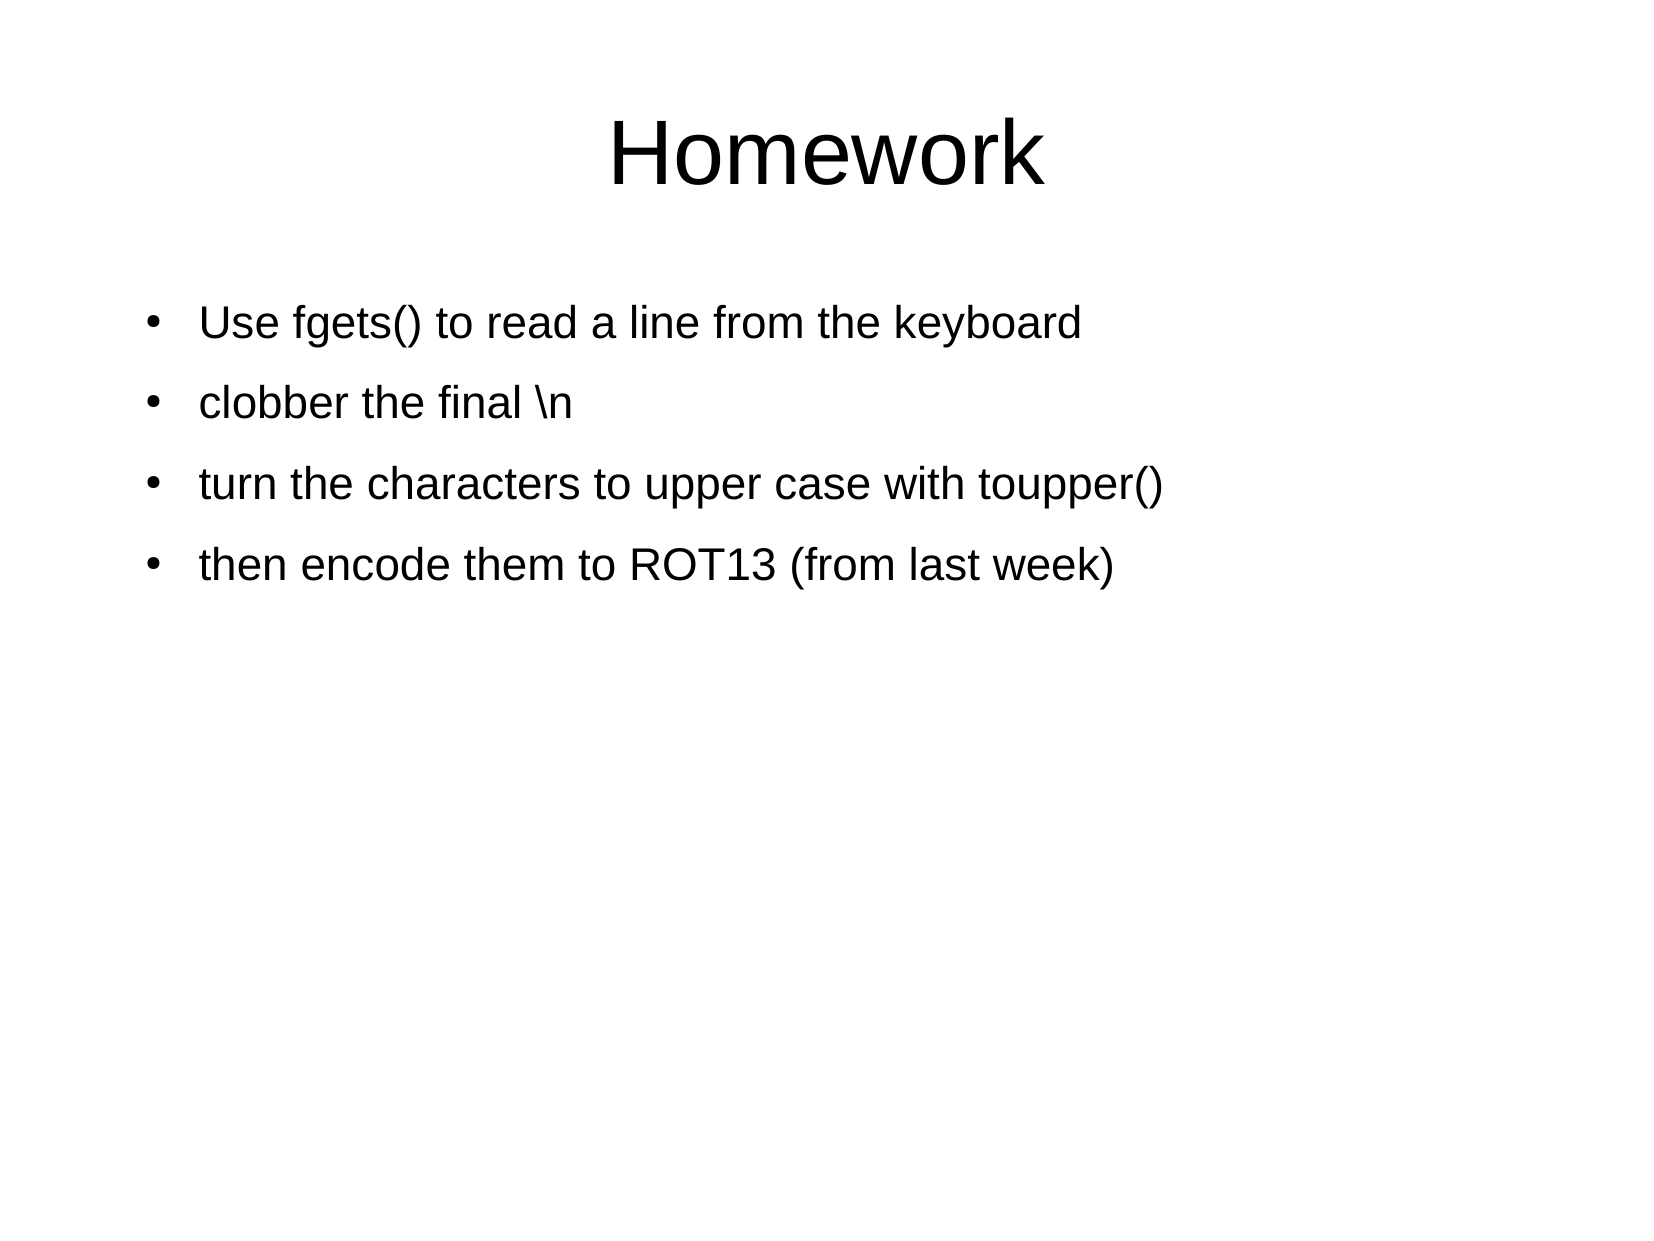

# Homework
Use fgets() to read a line from the keyboard
clobber the final \n
turn the characters to upper case with toupper()
then encode them to ROT13 (from last week)